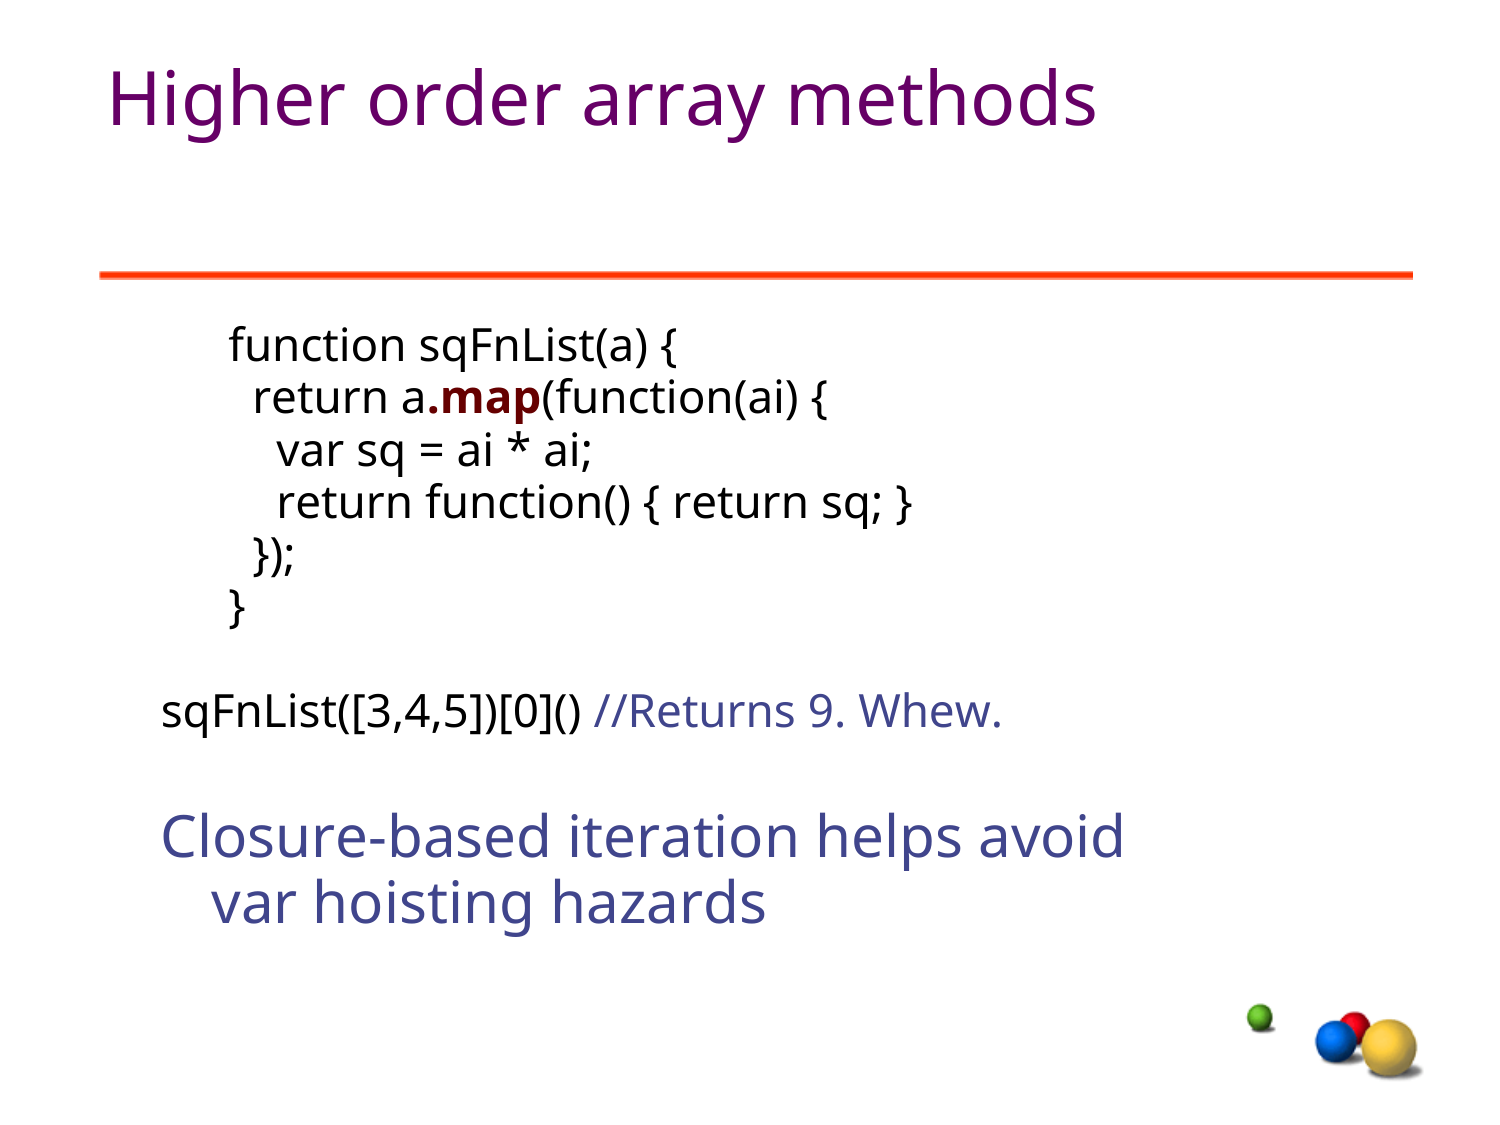

# Higher order array methods
function sqFnList(a) {
  return a.map(function(ai) {
    var sq = ai * ai;
    return function() { return sq; }
 });
}
sqFnList([3,4,5])[0]() //Returns 9. Whew.
Closure-based iteration helps avoid
var hoisting hazards